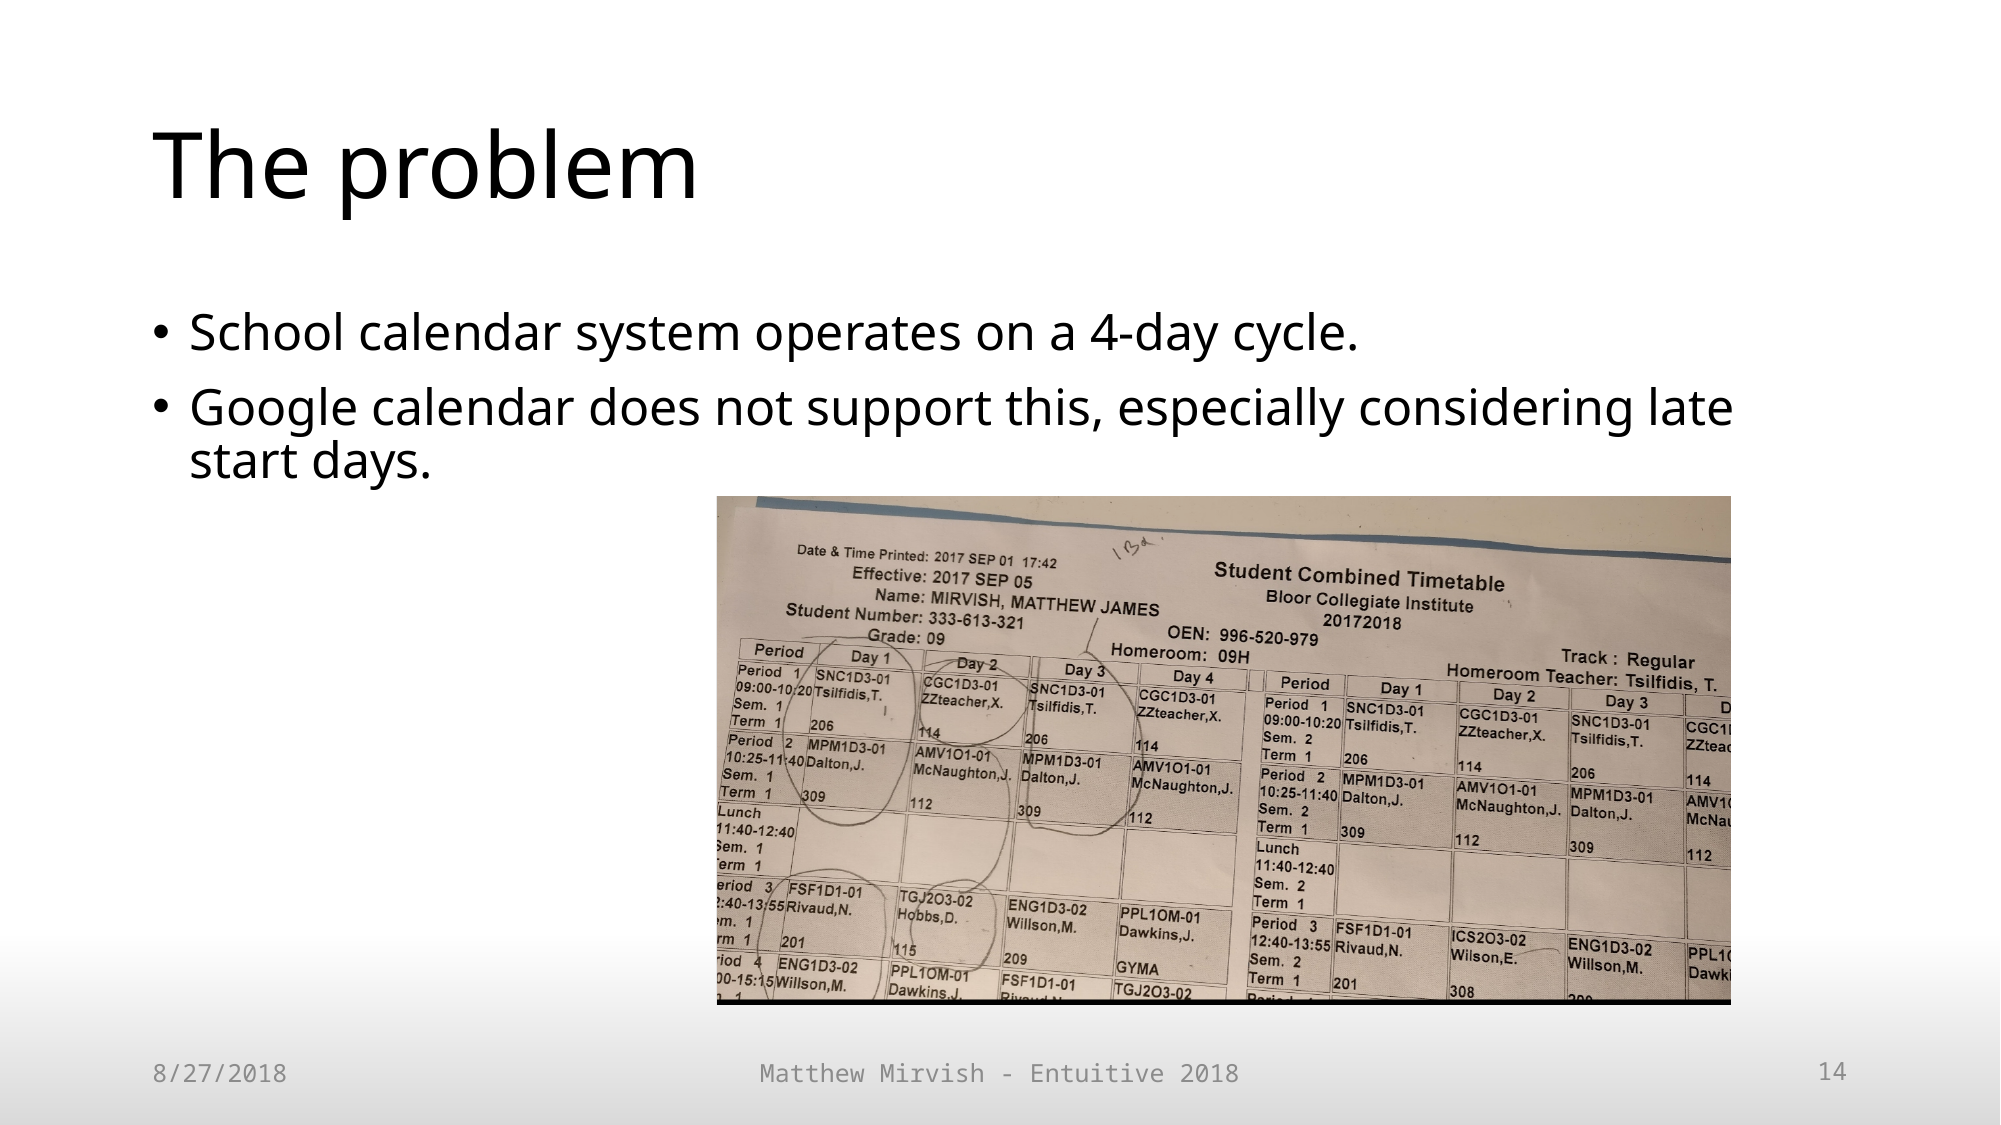

# The problem
School calendar system operates on a 4-day cycle.
Google calendar does not support this, especially considering late start days.
8/27/2018
Matthew Mirvish - Entuitive 2018